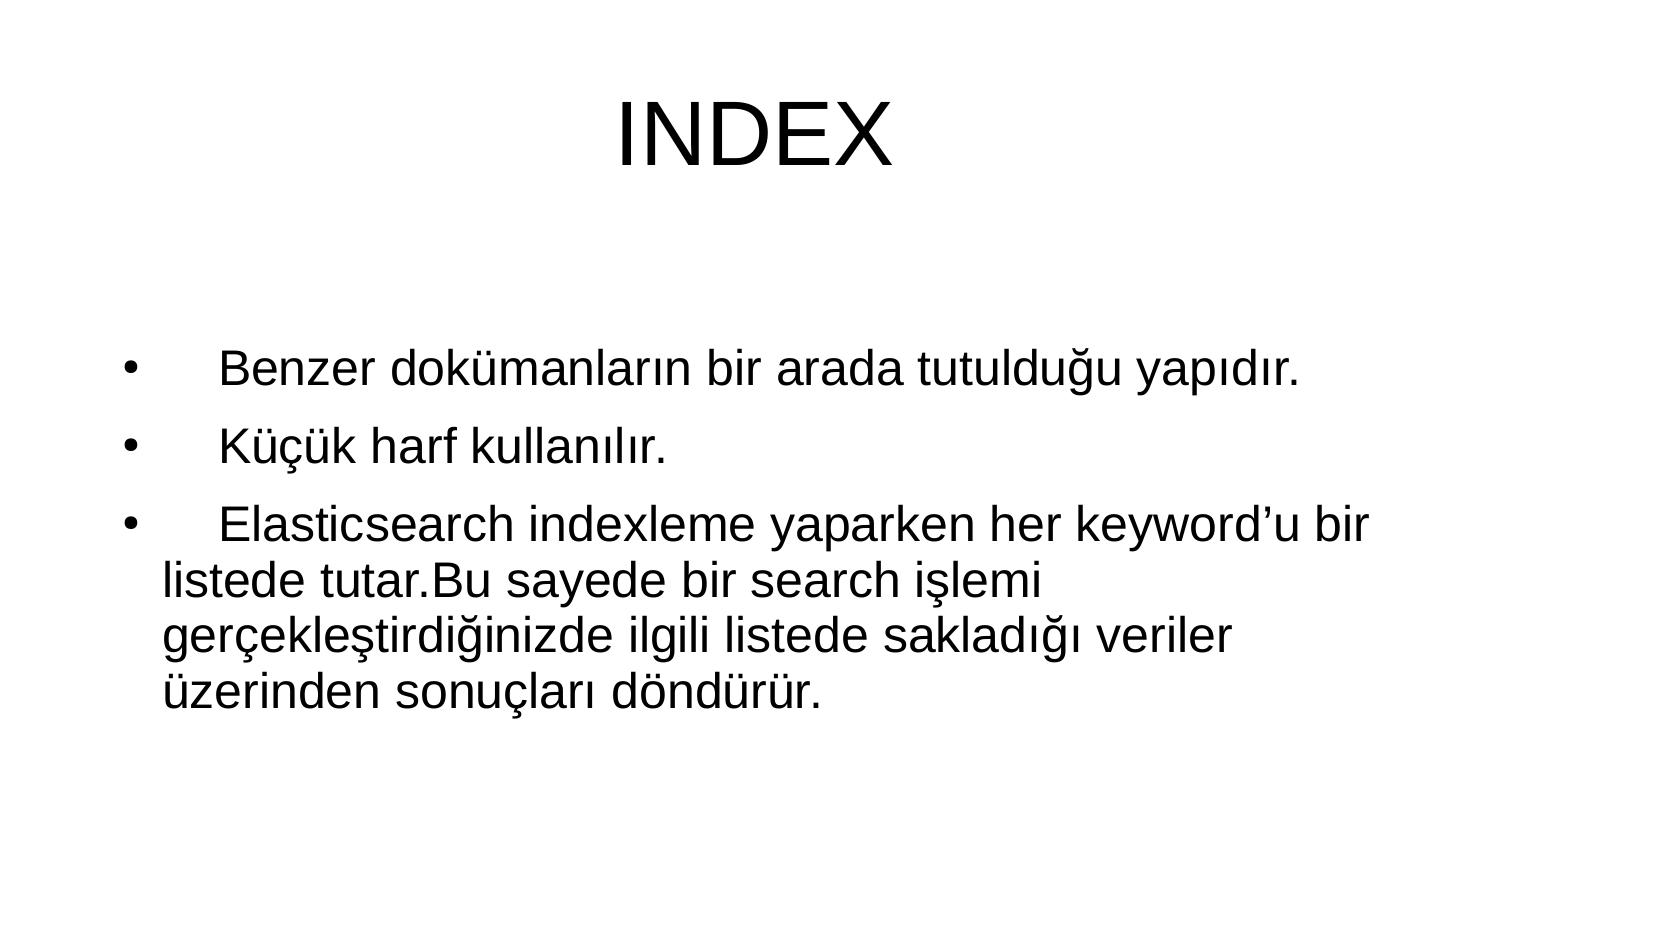

INDEX
# Benzer dokümanların bir arada tutulduğu yapıdır.
 Küçük harf kullanılır.
 Elasticsearch indexleme yaparken her keyword’u bir listede tutar.Bu sayede bir search işlemi gerçekleştirdiğinizde ilgili listede sakladığı veriler üzerinden sonuçları döndürür.